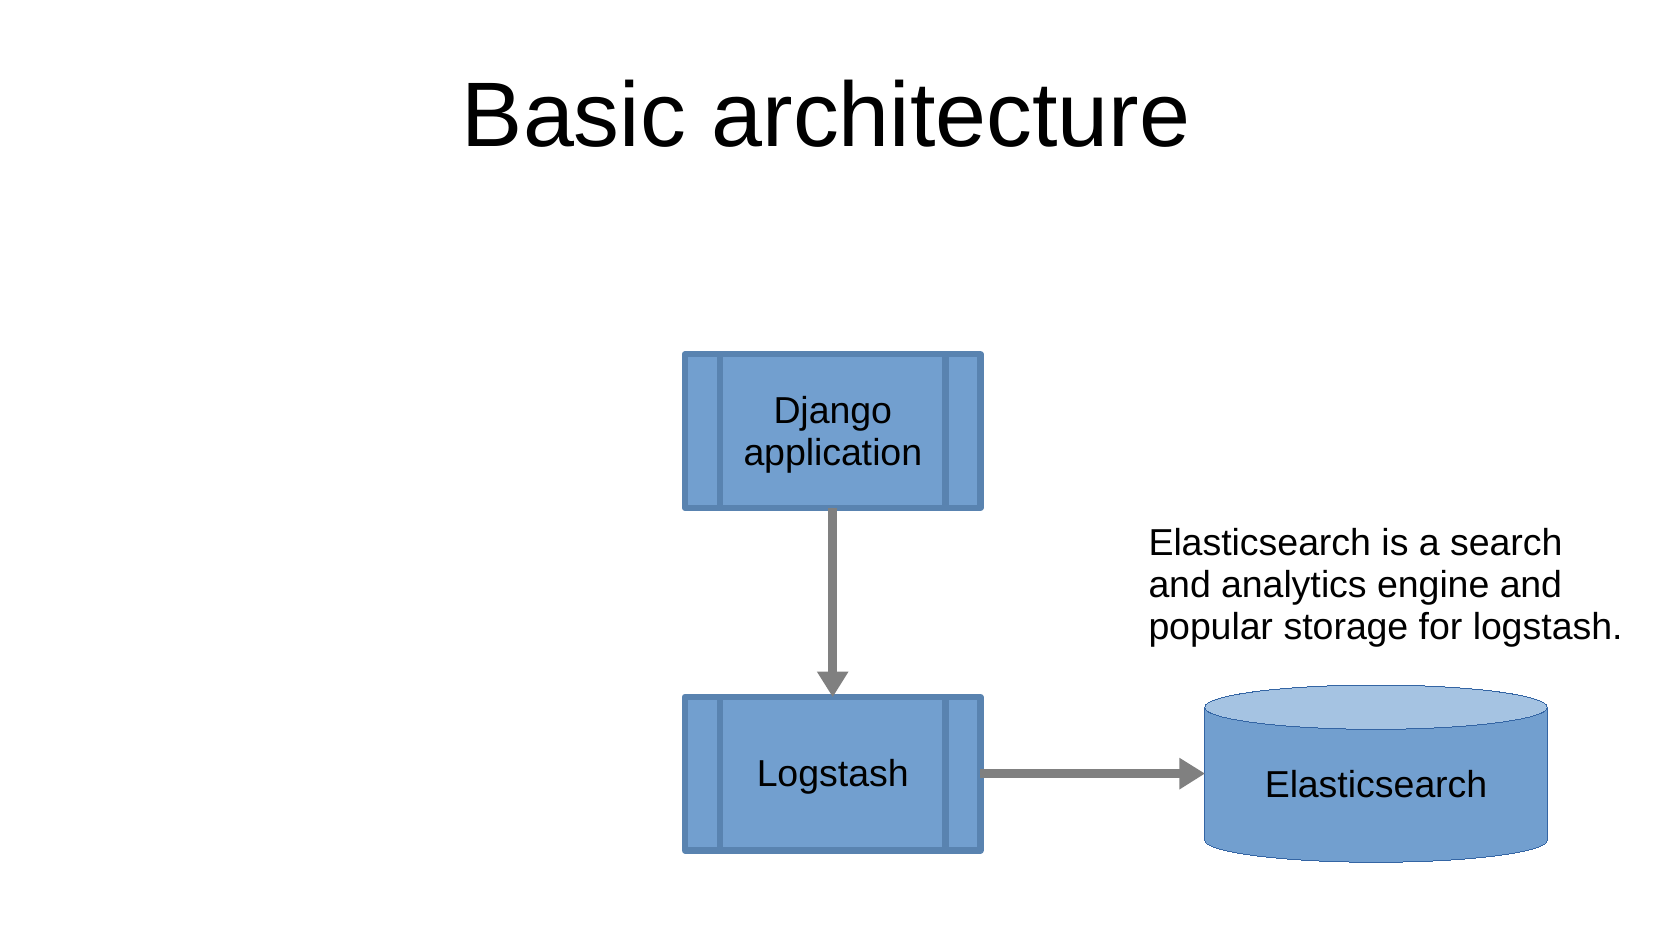

# Basic architecture
Django
application
Elasticsearch is a search and analytics engine and popular storage for logstash.
Elasticsearch
Logstash